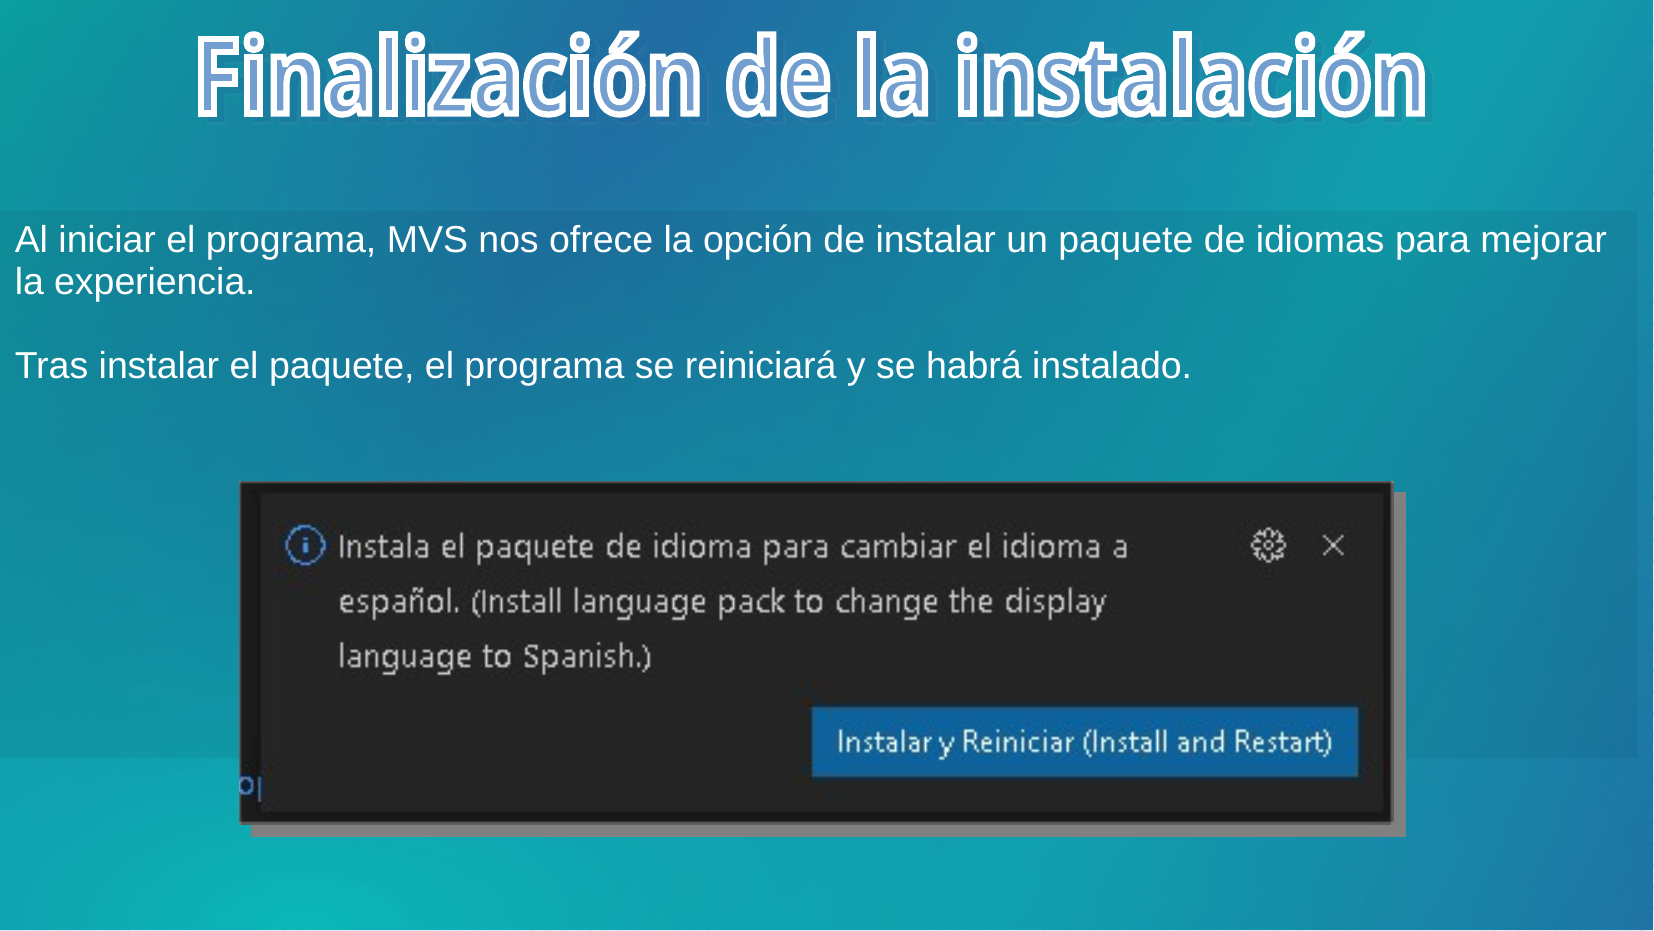

Finalización de la instalación
Al iniciar el programa, MVS nos ofrece la opción de instalar un paquete de idiomas para mejorar
la experiencia.
Tras instalar el paquete, el programa se reiniciará y se habrá instalado.